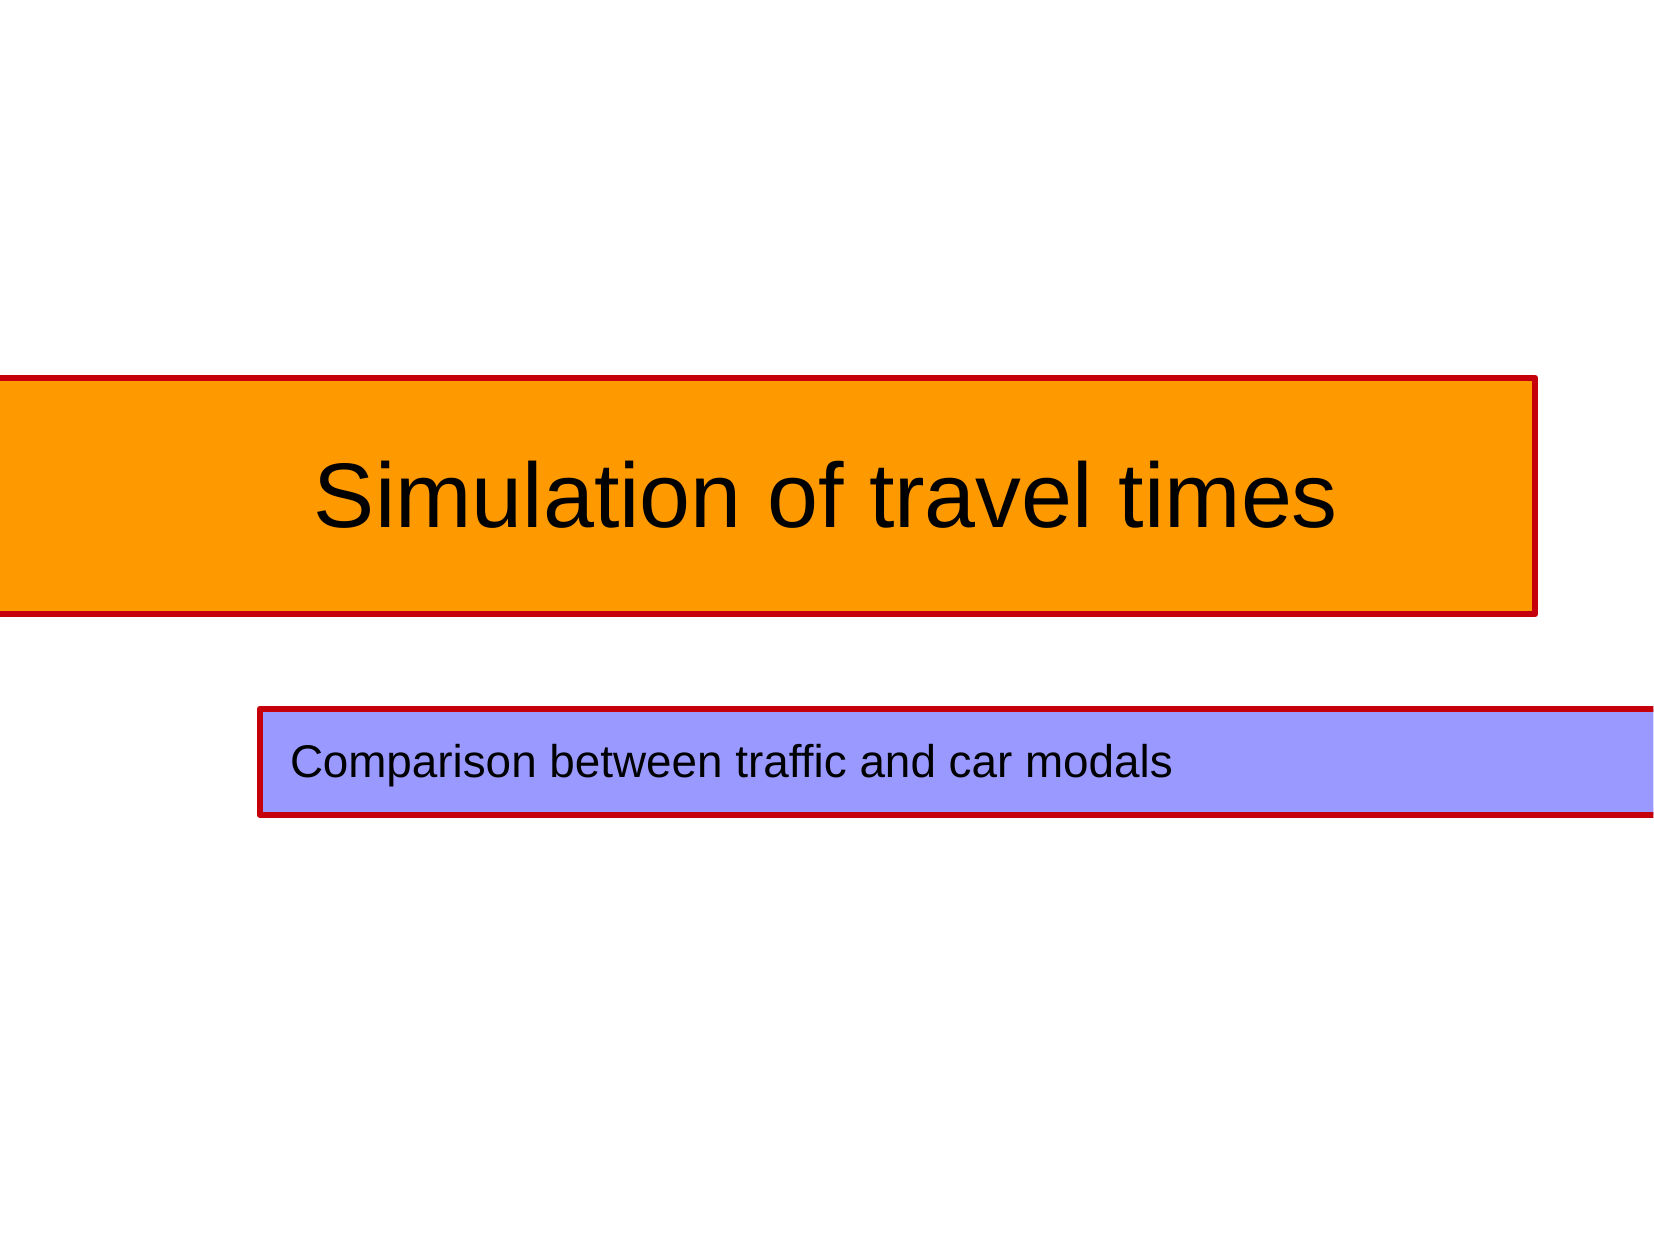

# Simulation of travel times
Comparison between traffic and car modals